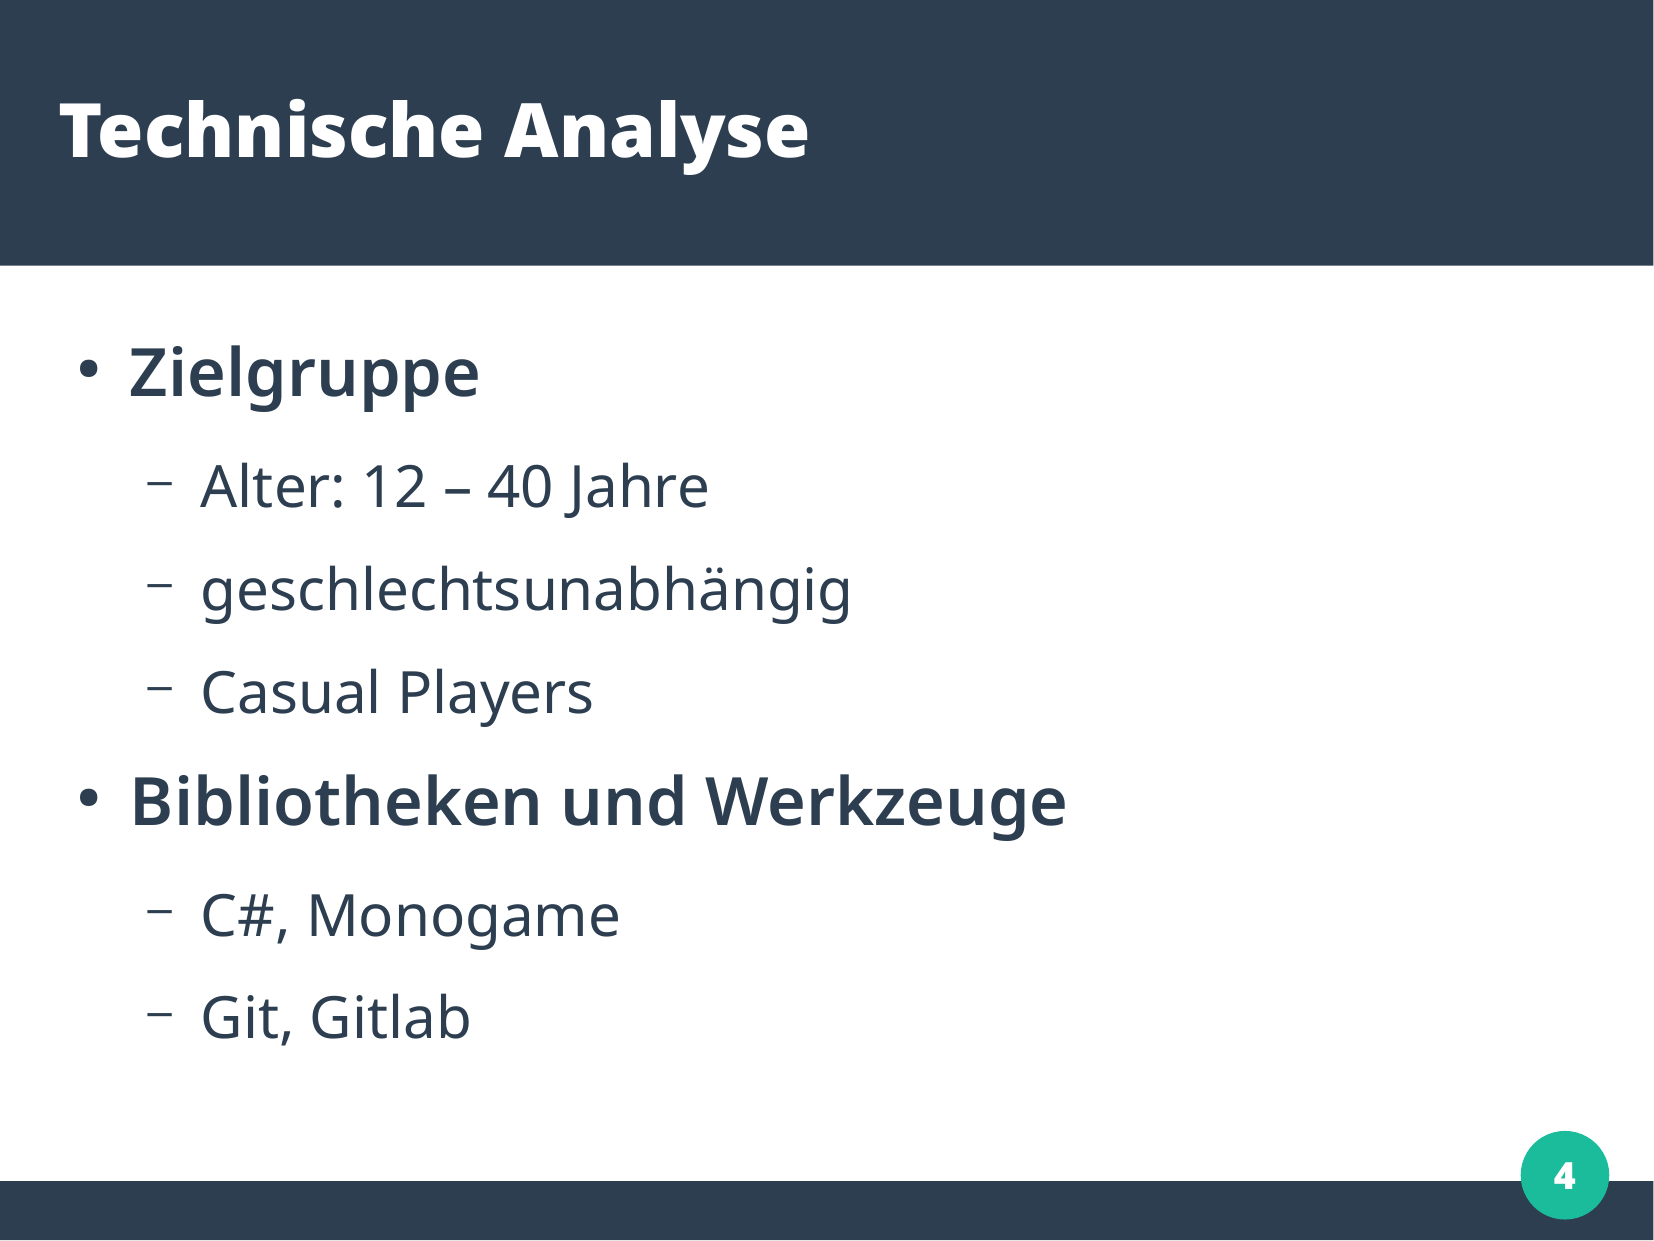

# Technische Analyse
Zielgruppe
Alter: 12 – 40 Jahre
geschlechtsunabhängig
Casual Players
Bibliotheken und Werkzeuge
C#, Monogame
Git, Gitlab
4